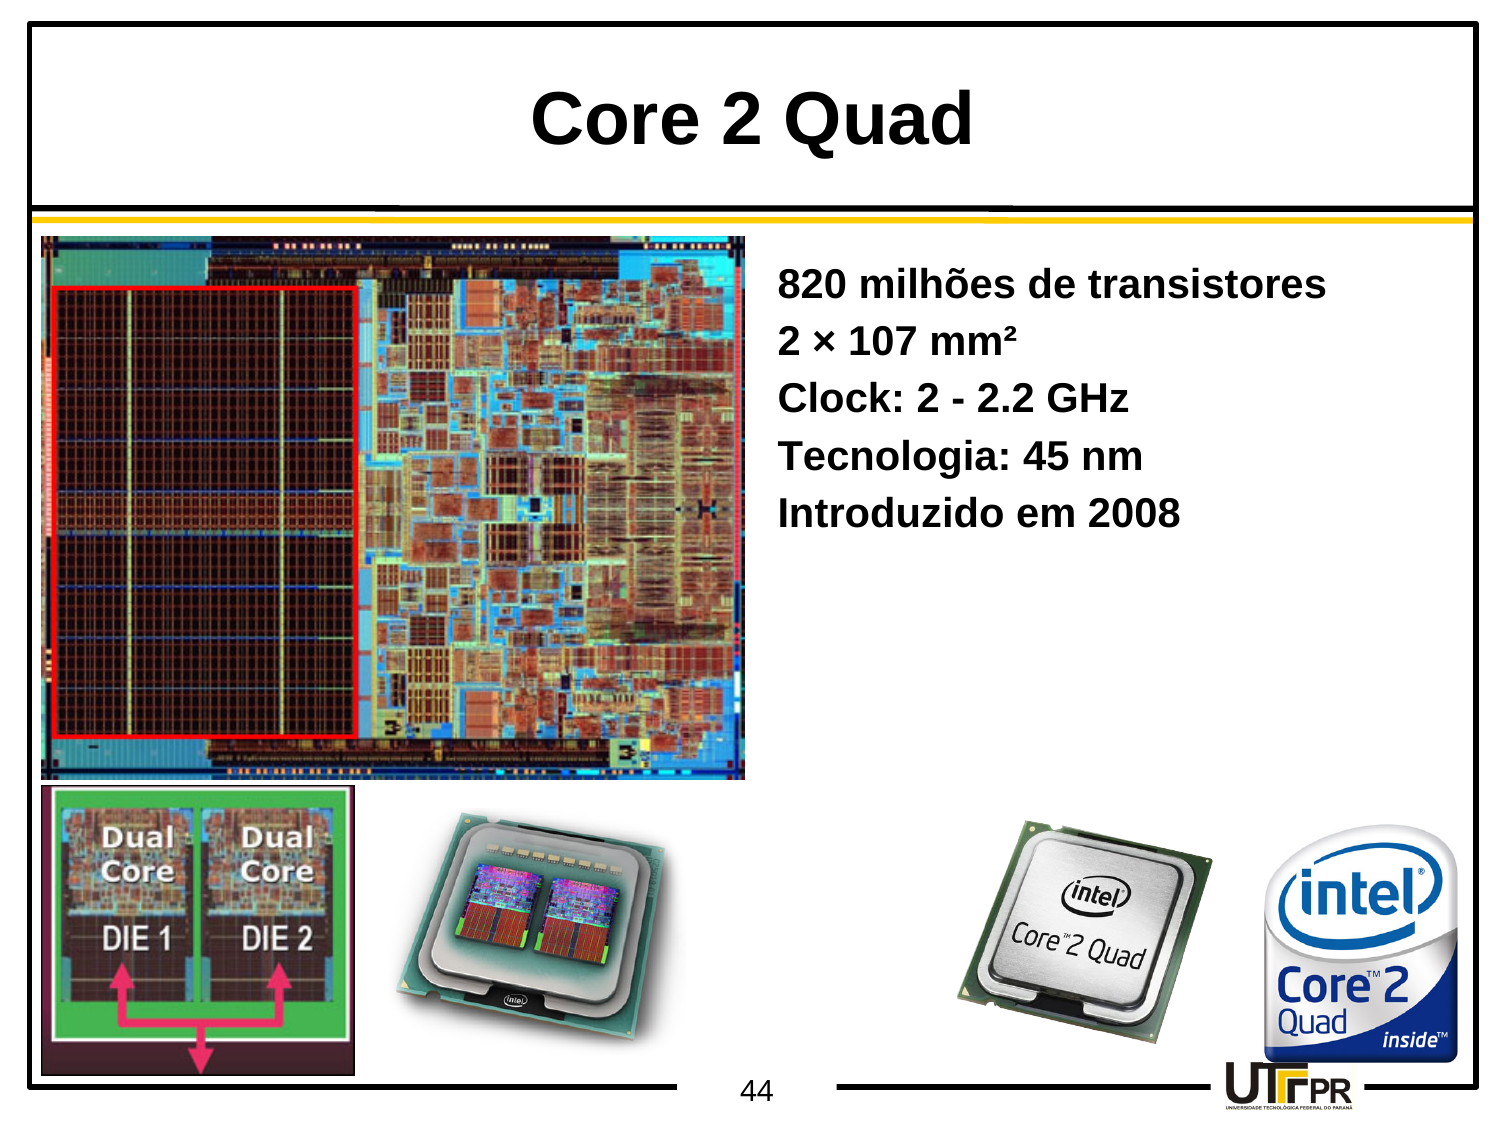

# Core 2 Quad
820 milhões de transistores
2 × 107 mm²
Clock: 2 - 2.2 GHz
Tecnologia: 45 nm
Introduzido em 2008